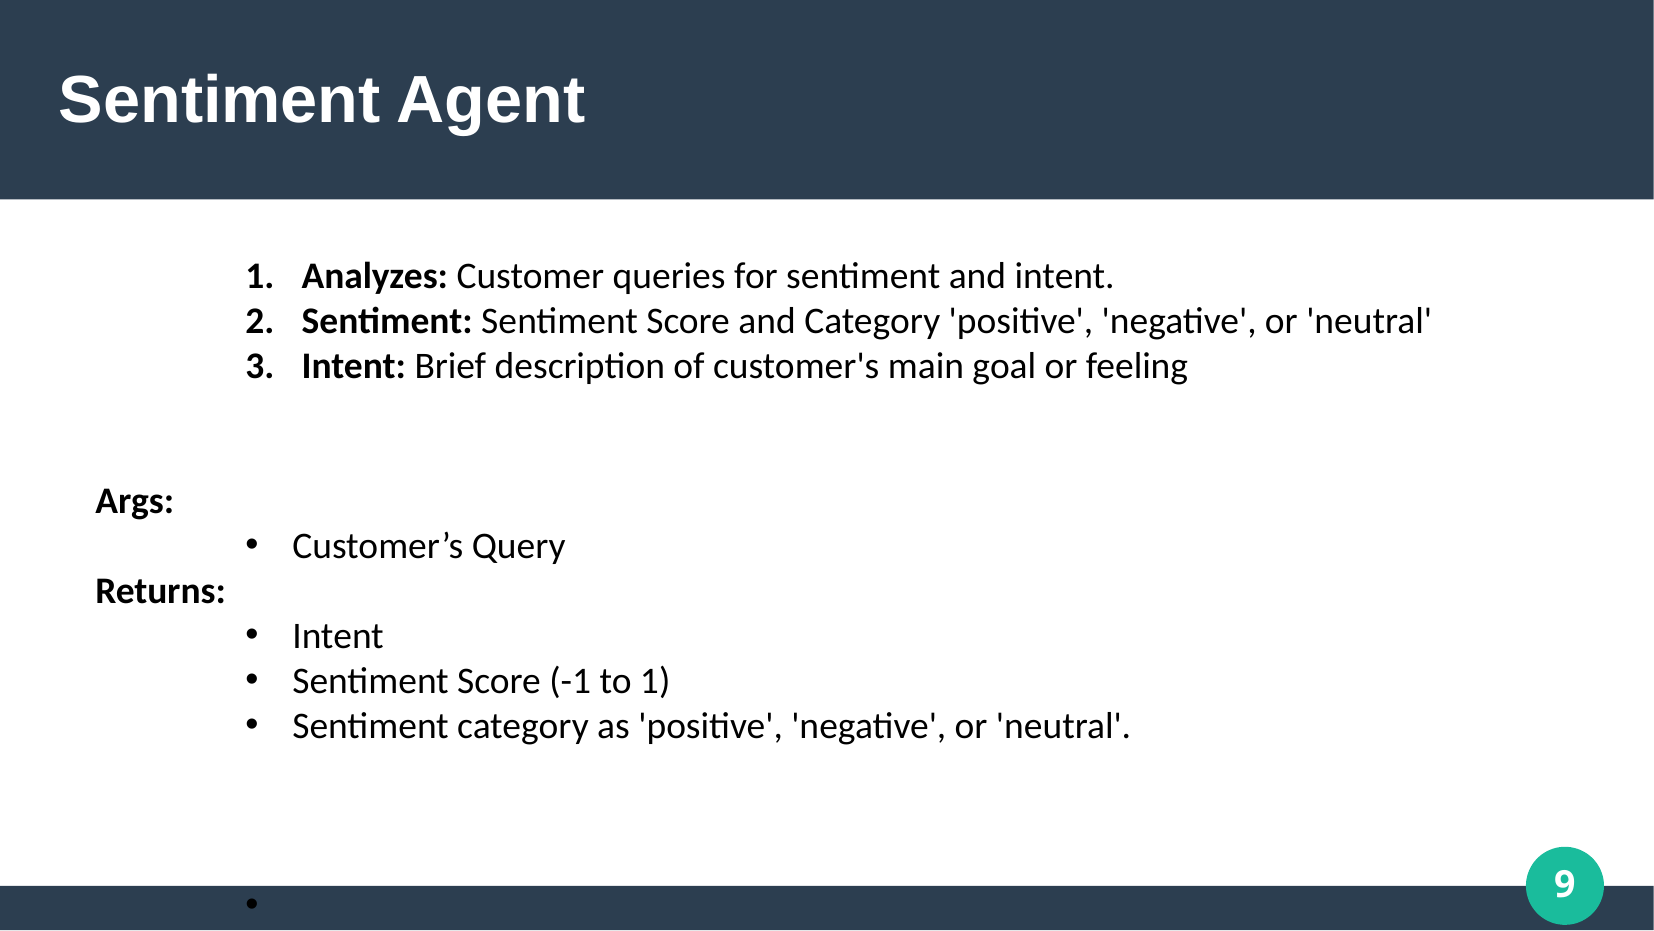

# Sentiment Agent
Analyzes: Customer queries for sentiment and intent.
Sentiment: Sentiment Score and Category 'positive', 'negative', or 'neutral'
Intent: Brief description of customer's main goal or feeling
Args:
Customer’s Query
Returns:
Intent
Sentiment Score (-1 to 1)
Sentiment category as 'positive', 'negative', or 'neutral'.